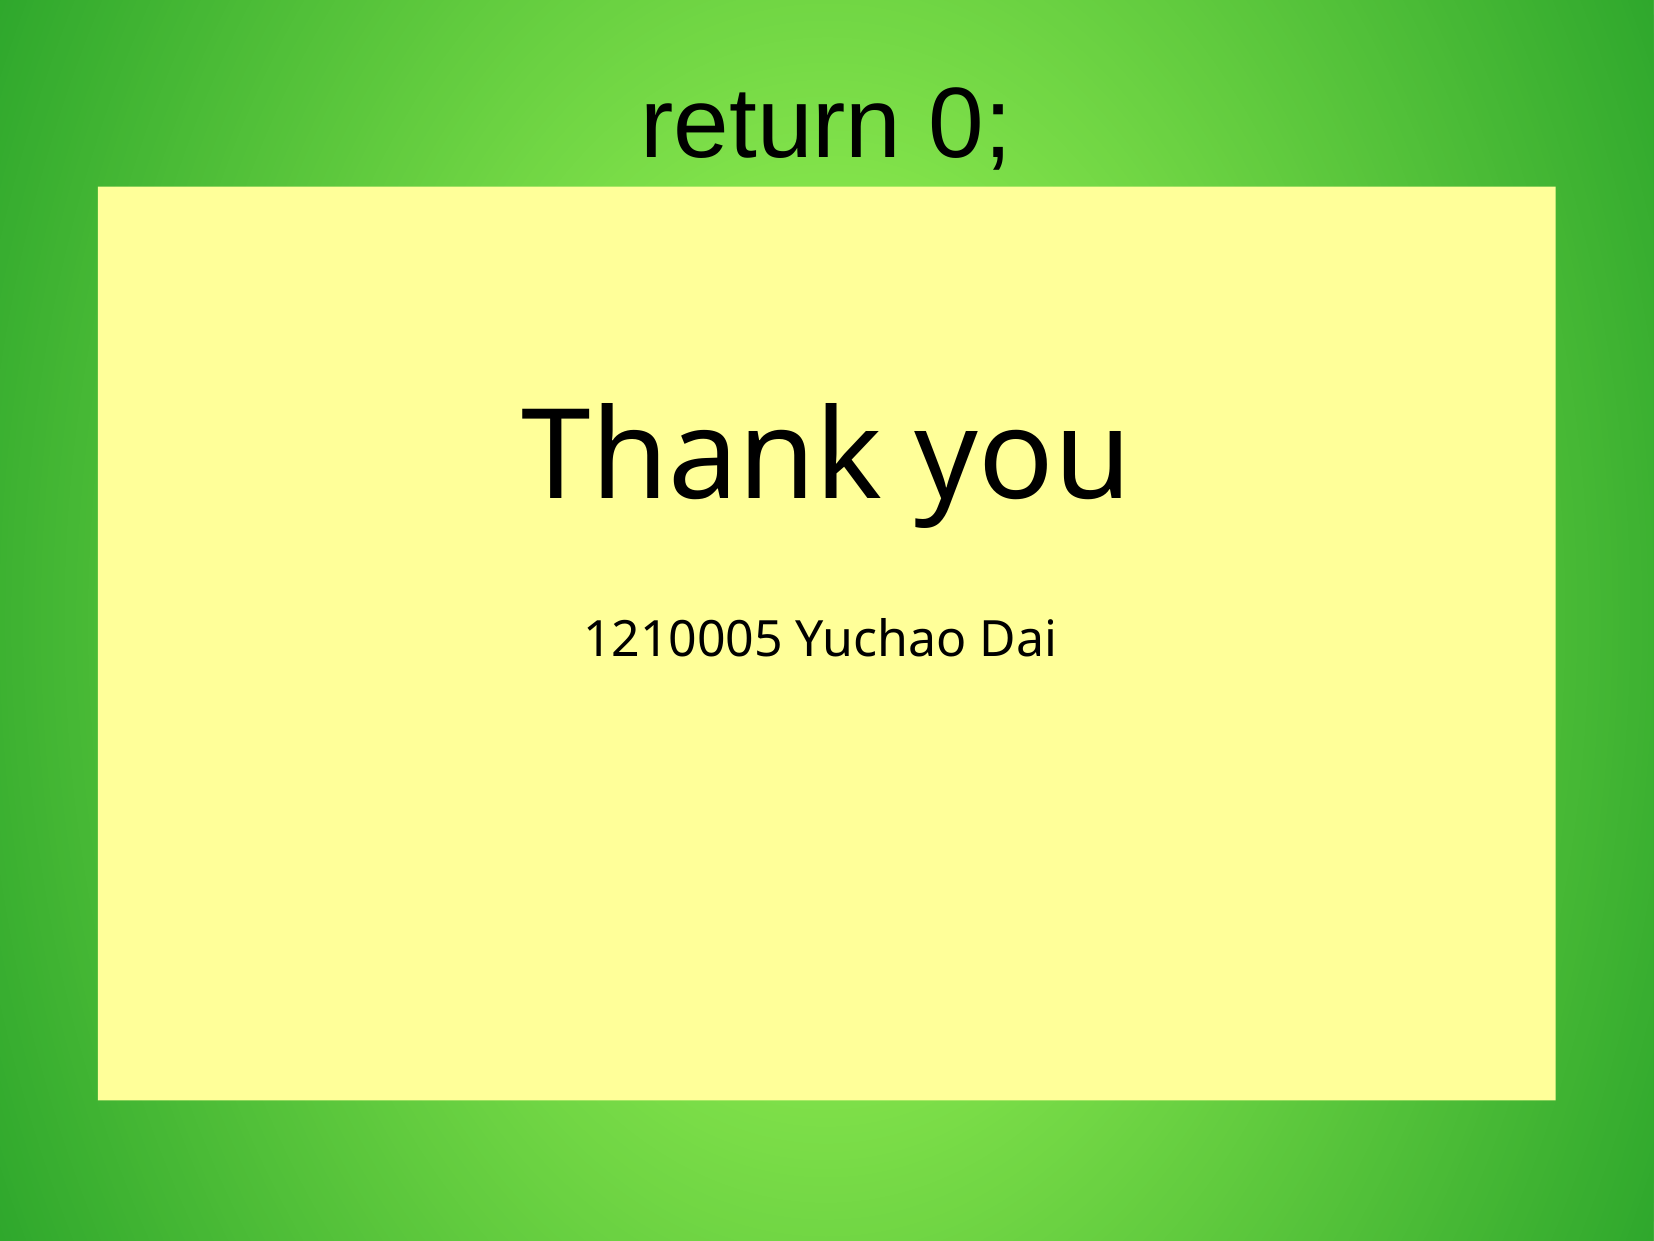

return 0;
Thank you
1210005 Yuchao Dai